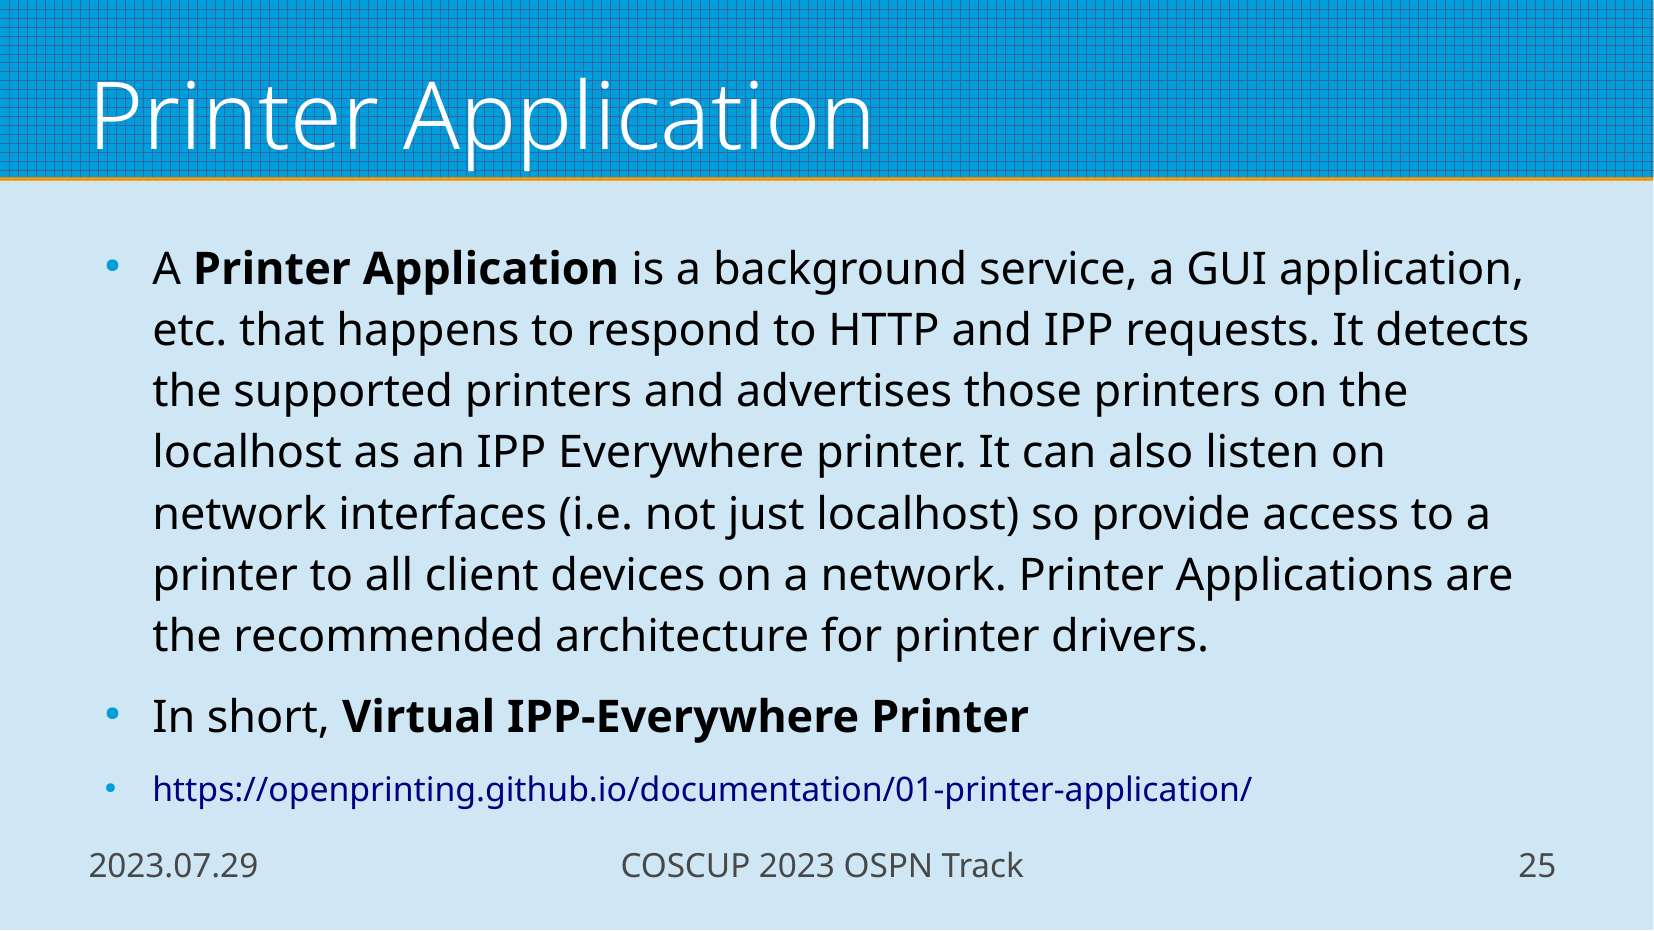

# Printer Application
A Printer Application is a background service, a GUI application, etc. that happens to respond to HTTP and IPP requests. It detects the supported printers and advertises those printers on the localhost as an IPP Everywhere printer. It can also listen on network interfaces (i.e. not just localhost) so provide access to a printer to all client devices on a network. Printer Applications are the recommended architecture for printer drivers.
In short, Virtual IPP-Everywhere Printer
https://openprinting.github.io/documentation/01-printer-application/
2023.07.29
COSCUP 2023 OSPN Track
25